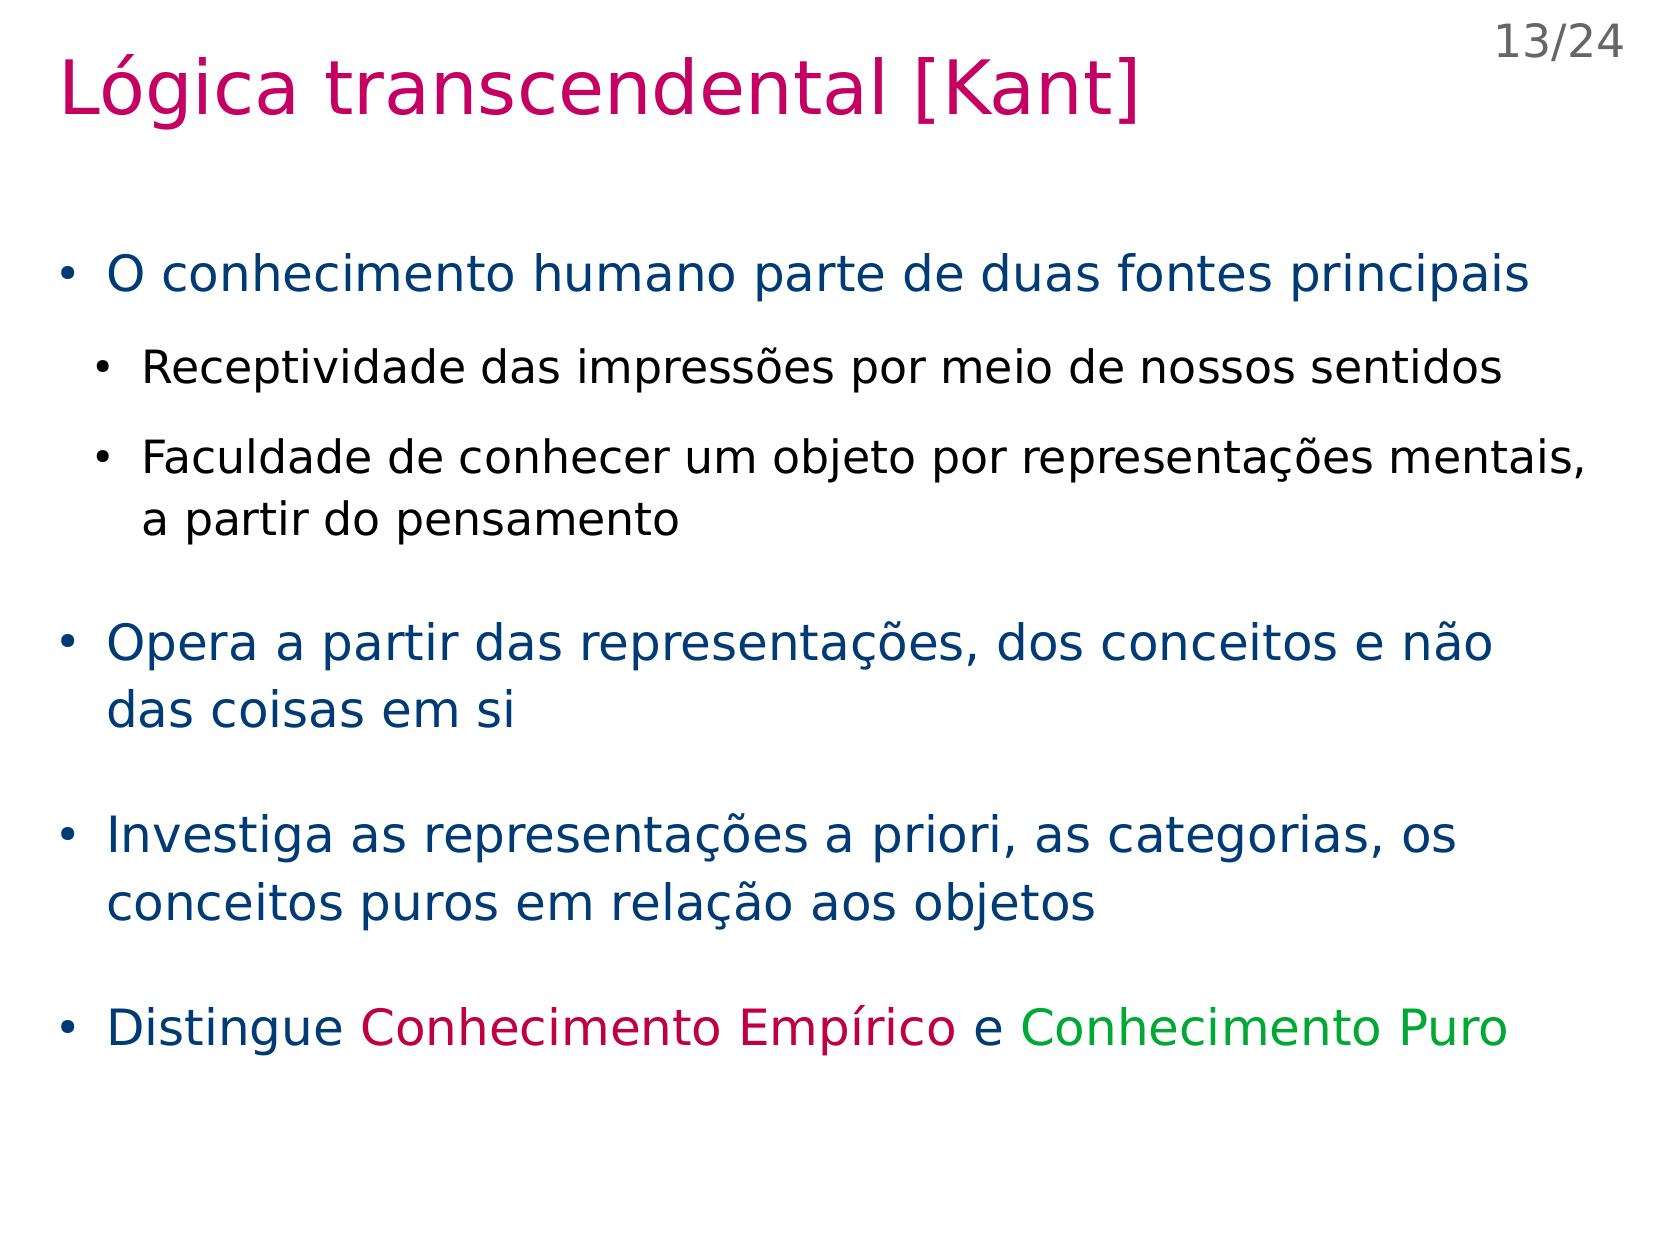

13
# Lógica transcendental [Kant]
O conhecimento humano parte de duas fontes principais
Receptividade das impressões por meio de nossos sentidos
Faculdade de conhecer um objeto por representações mentais, a partir do pensamento
Opera a partir das representações, dos conceitos e não das coisas em si
Investiga as representações a priori, as categorias, os conceitos puros em relação aos objetos
Distingue Conhecimento Empírico e Conhecimento Puro